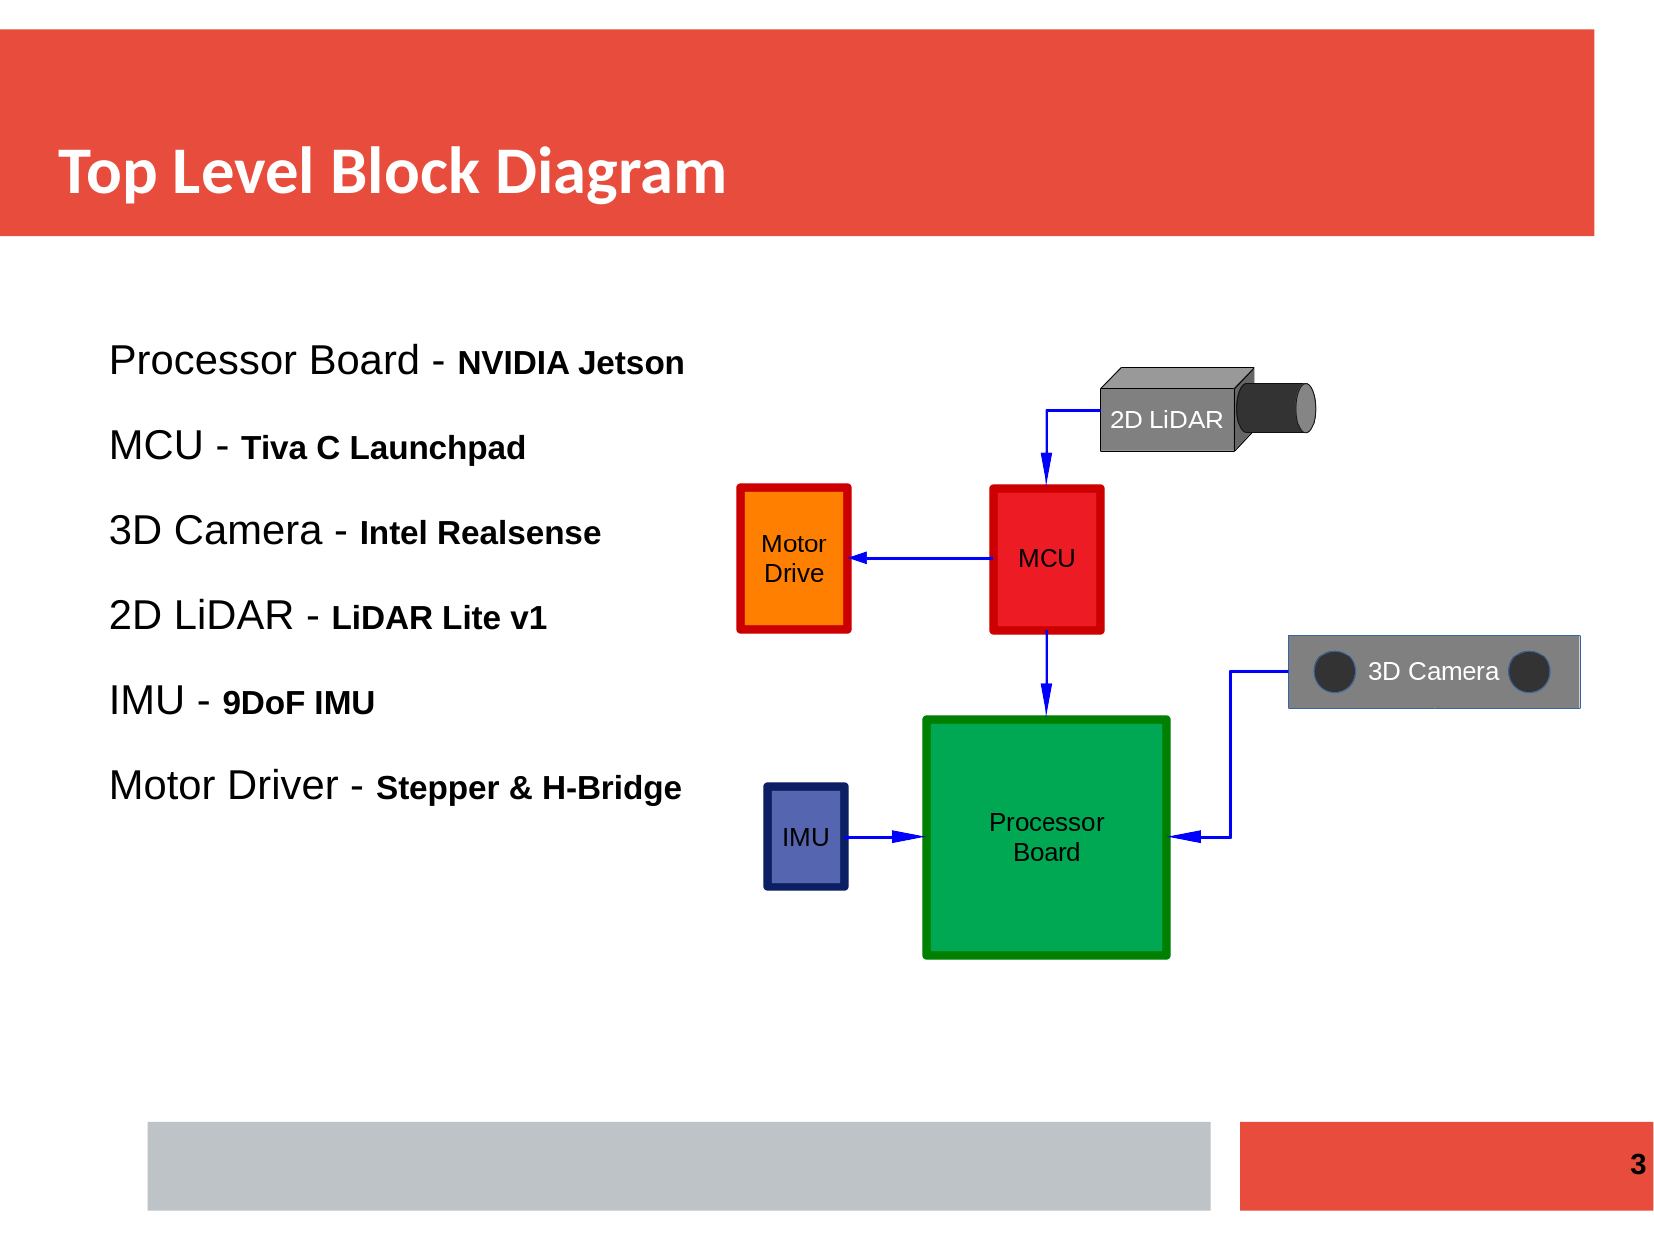

Top Level Block Diagram
Processor Board - NVIDIA Jetson
MCU - Tiva C Launchpad
3D Camera - Intel Realsense
2D LiDAR - LiDAR Lite v1
IMU - 9DoF IMU
Motor Driver - Stepper & H-Bridge